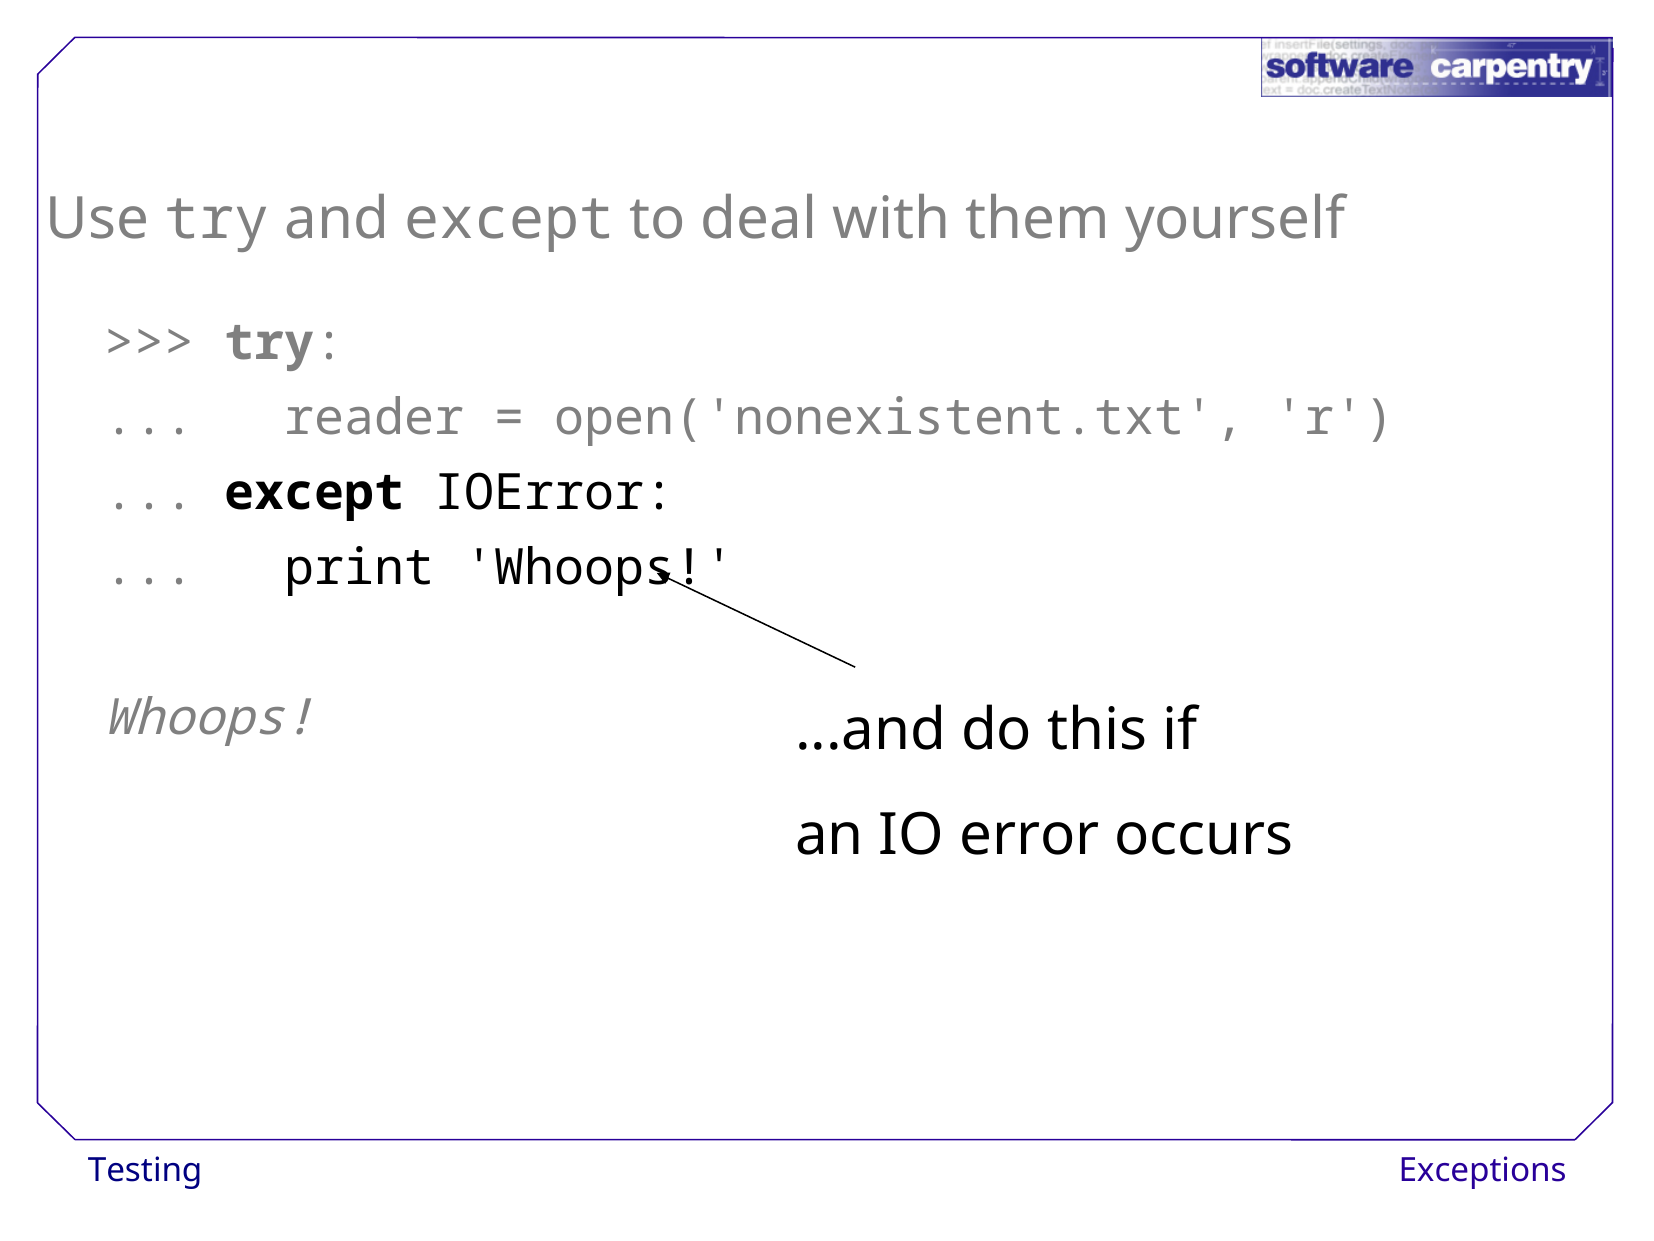

Use try and except to deal with them yourself
>>> try:
... reader = open('nonexistent.txt', 'r')
... except IOError:
... print 'Whoops!'
Whoops!
...and do this if
an IO error occurs